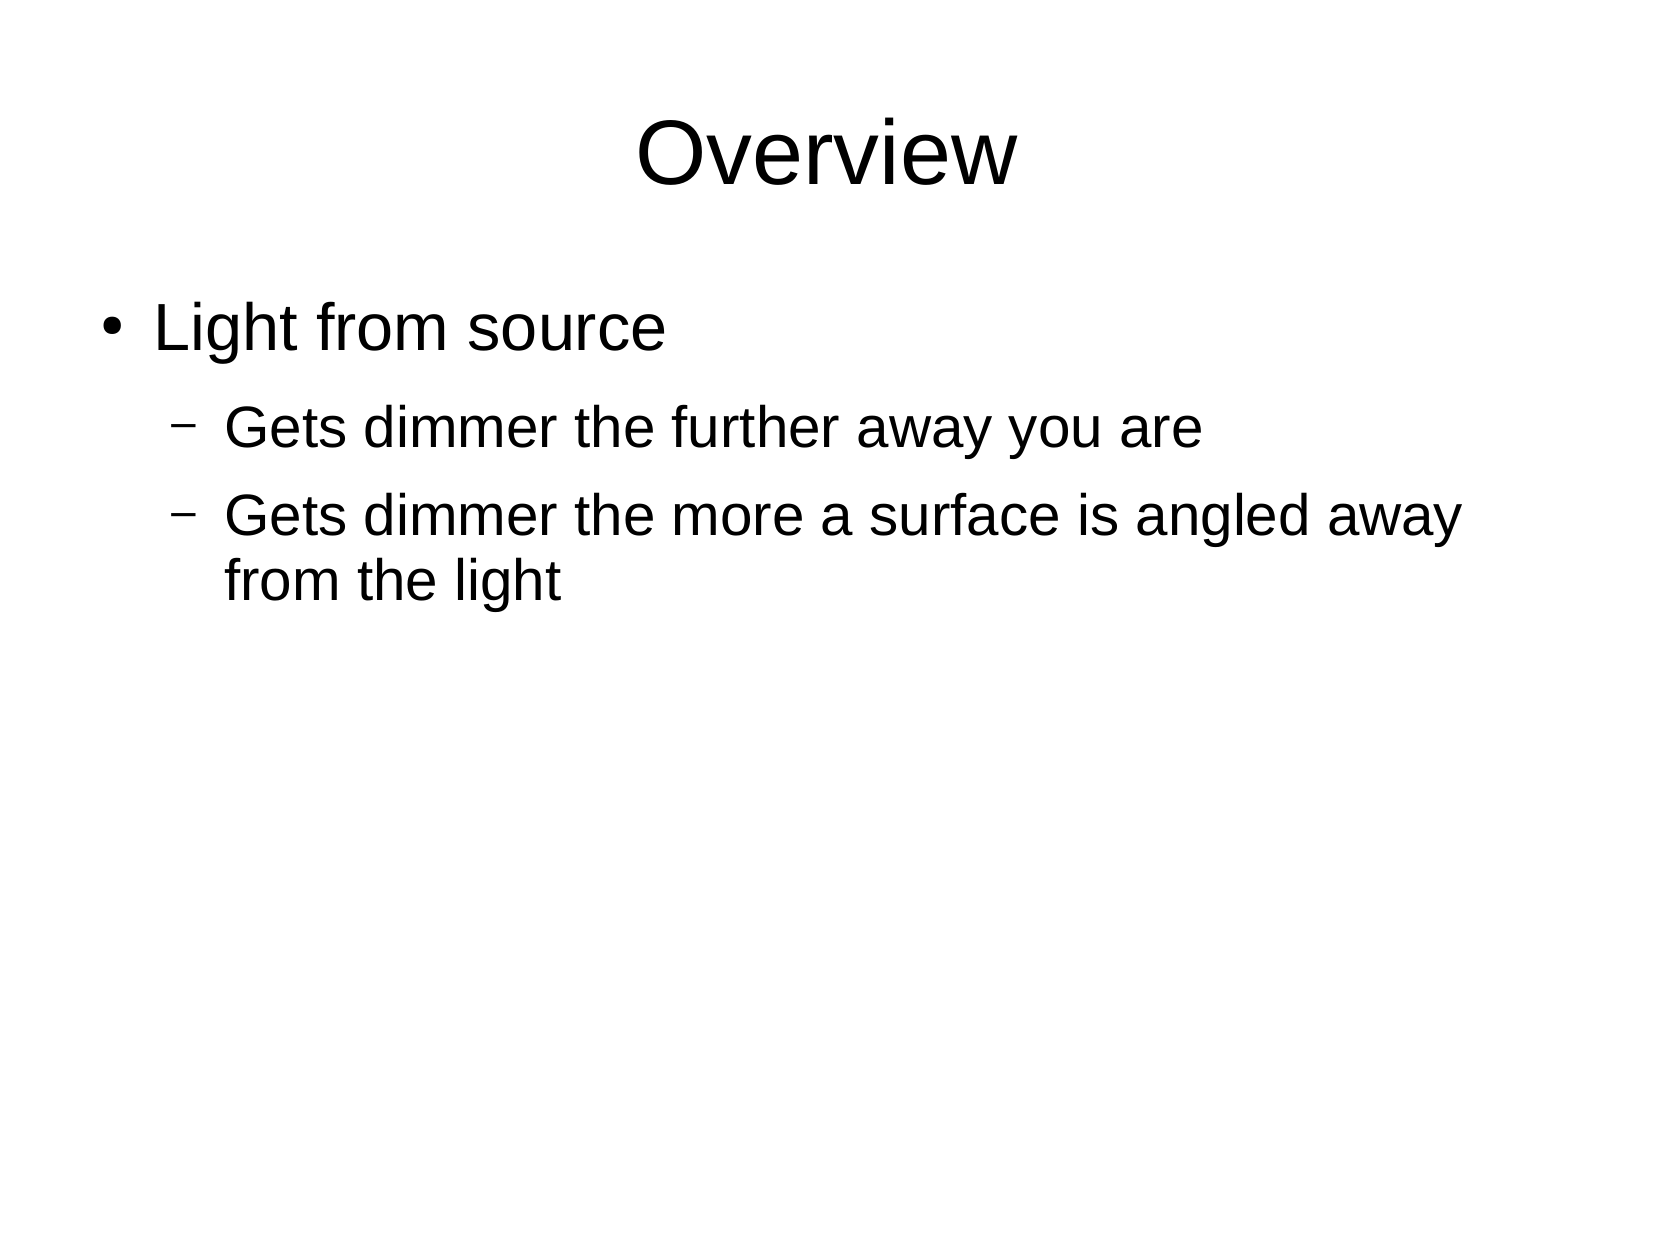

# Overview
Light from source
Gets dimmer the further away you are
Gets dimmer the more a surface is angled away from the light